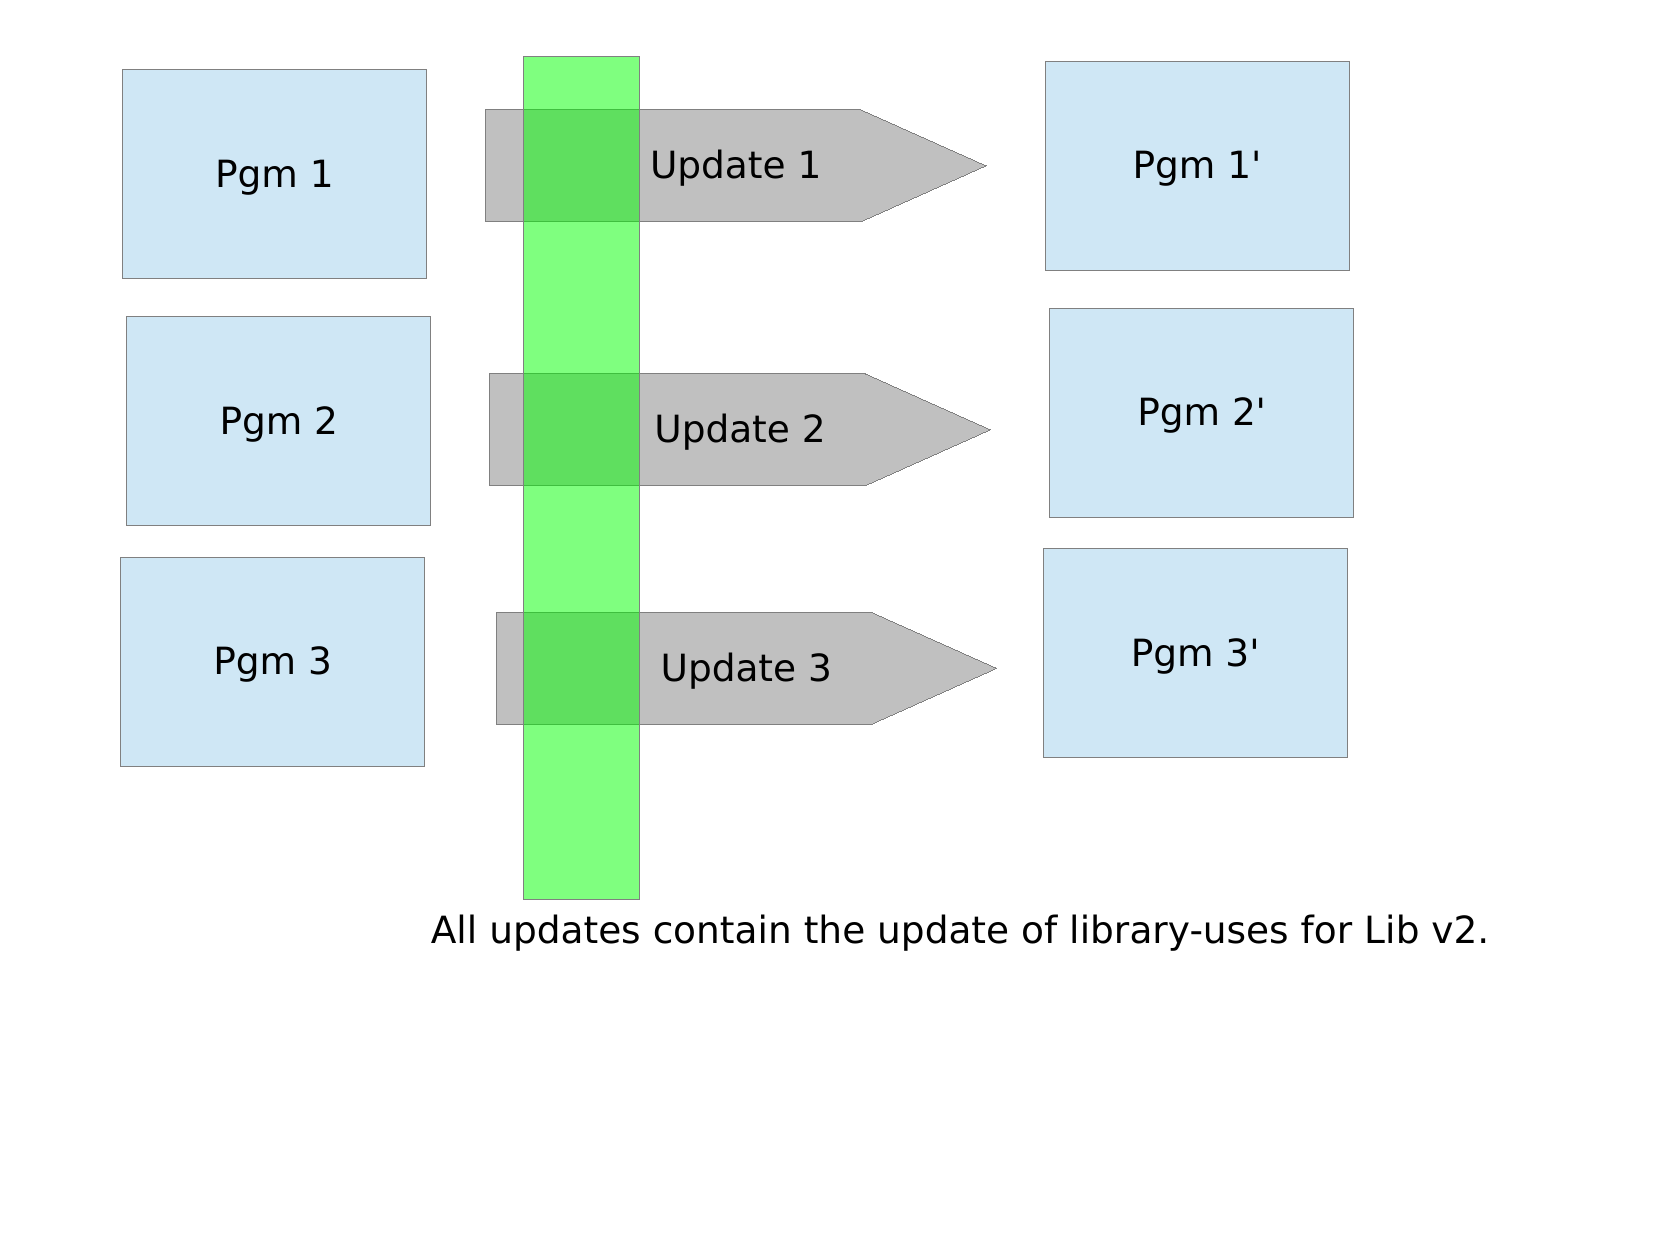

Pgm 1'
Pgm 1
Pgm 2
Pgm 3
Update 1
Pgm 2'
Update 2
Pgm 3'
Update 3
All updates contain the update of library-uses for Lib v2.